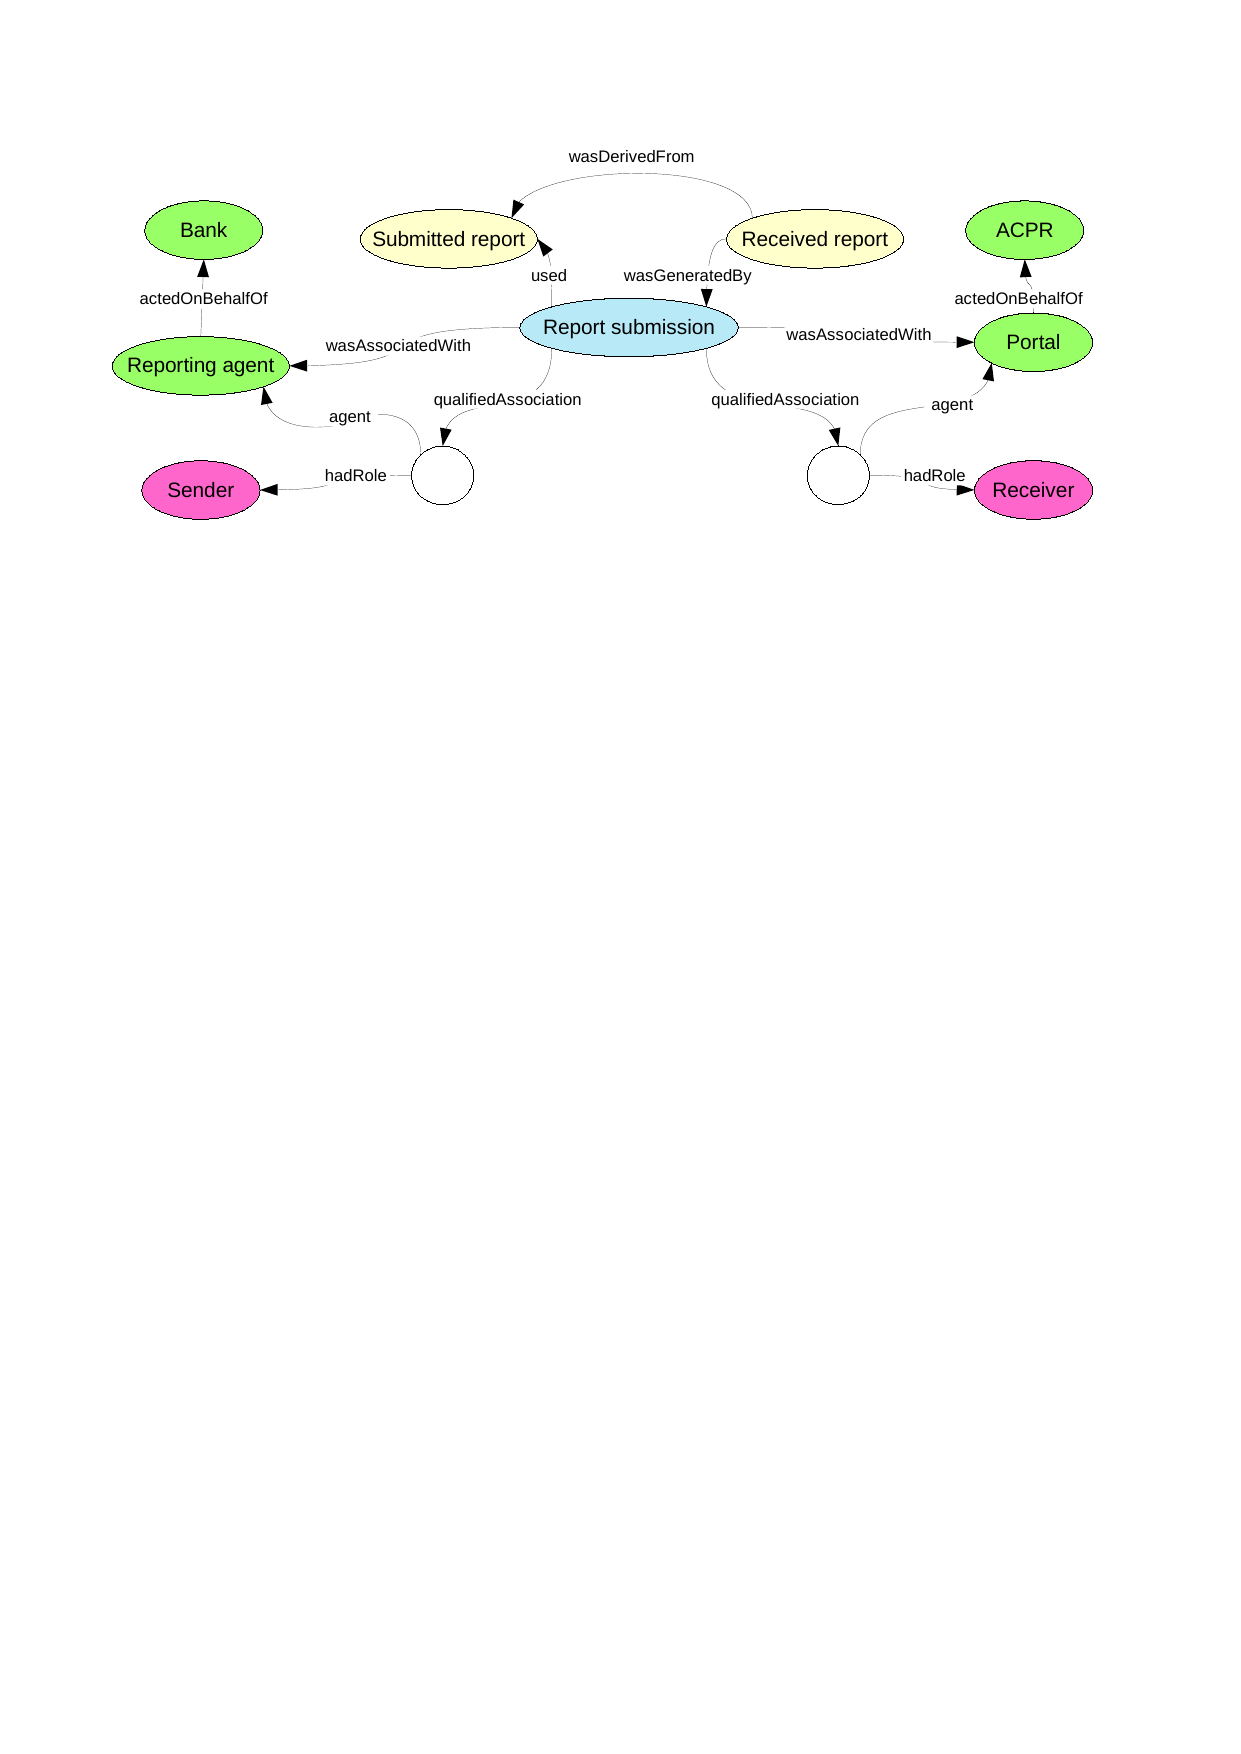

Bank
ACPR
Submitted report
Received report
used
wasGeneratedBy
actedOnBehalfOf
actedOnBehalfOf
Report submission
Portal
wasAssociatedWith
Reporting agent
wasAssociatedWith
qualifiedAssociation
qualifiedAssociation
agent
agent
Receiver
Sender
hadRole
hadRole